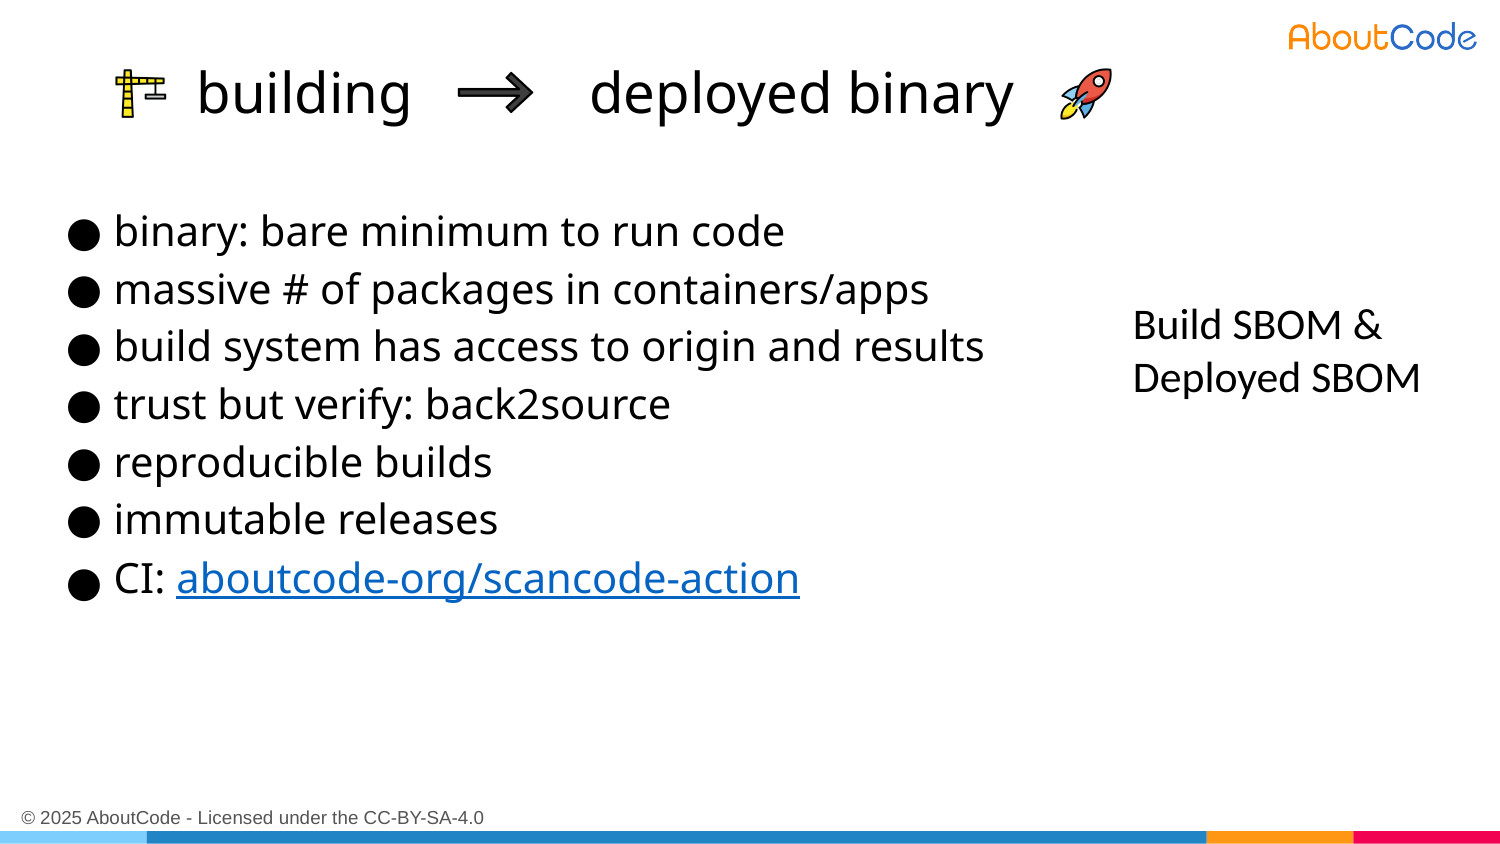

# building deployed binary
binary: bare minimum to run code
massive # of packages in containers/apps
build system has access to origin and results
trust but verify: back2source
reproducible builds
immutable releases
CI: aboutcode-org/scancode-action
Build SBOM &
Deployed SBOM